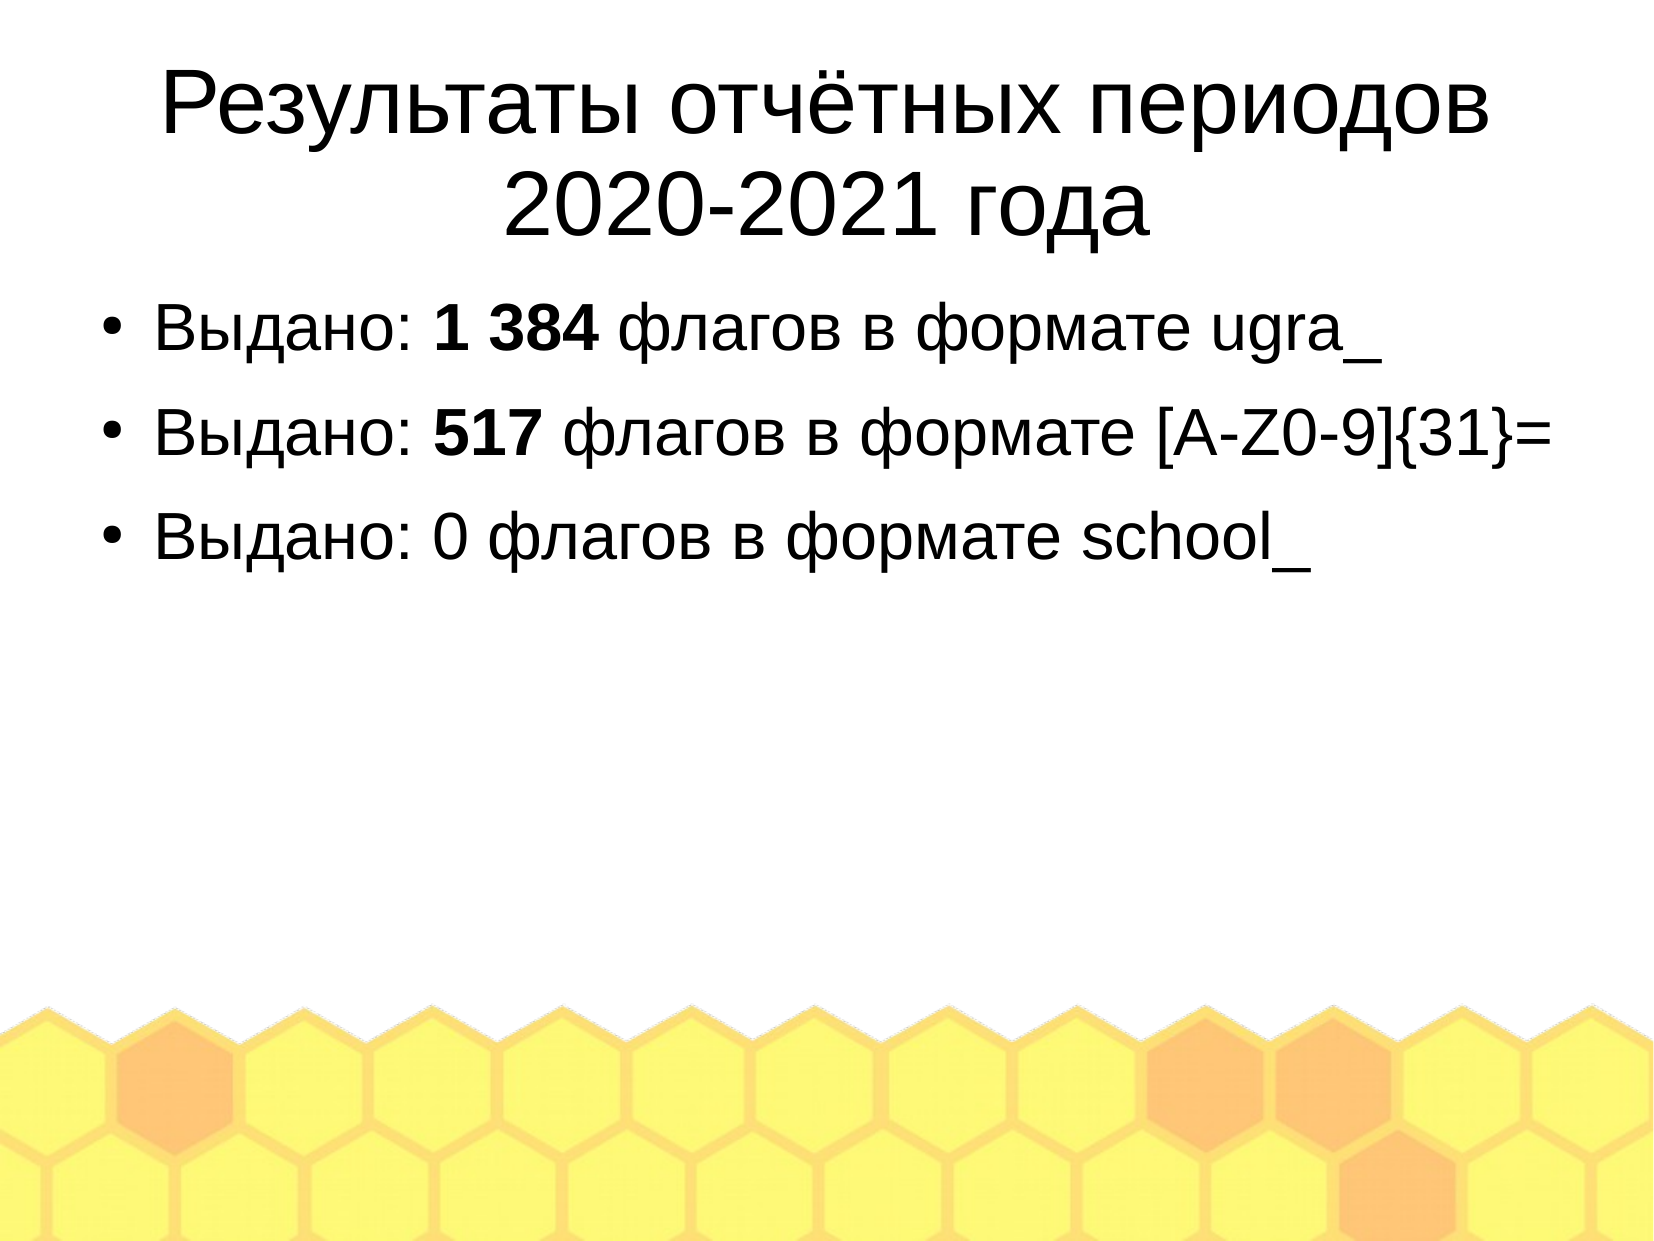

# Результаты отчётных периодов 2020-2021 года
Выдано: 1 384 флагов в формате ugra_
Выдано: 517 флагов в формате [A-Z0-9]{31}=
Выдано: 0 флагов в формате school_